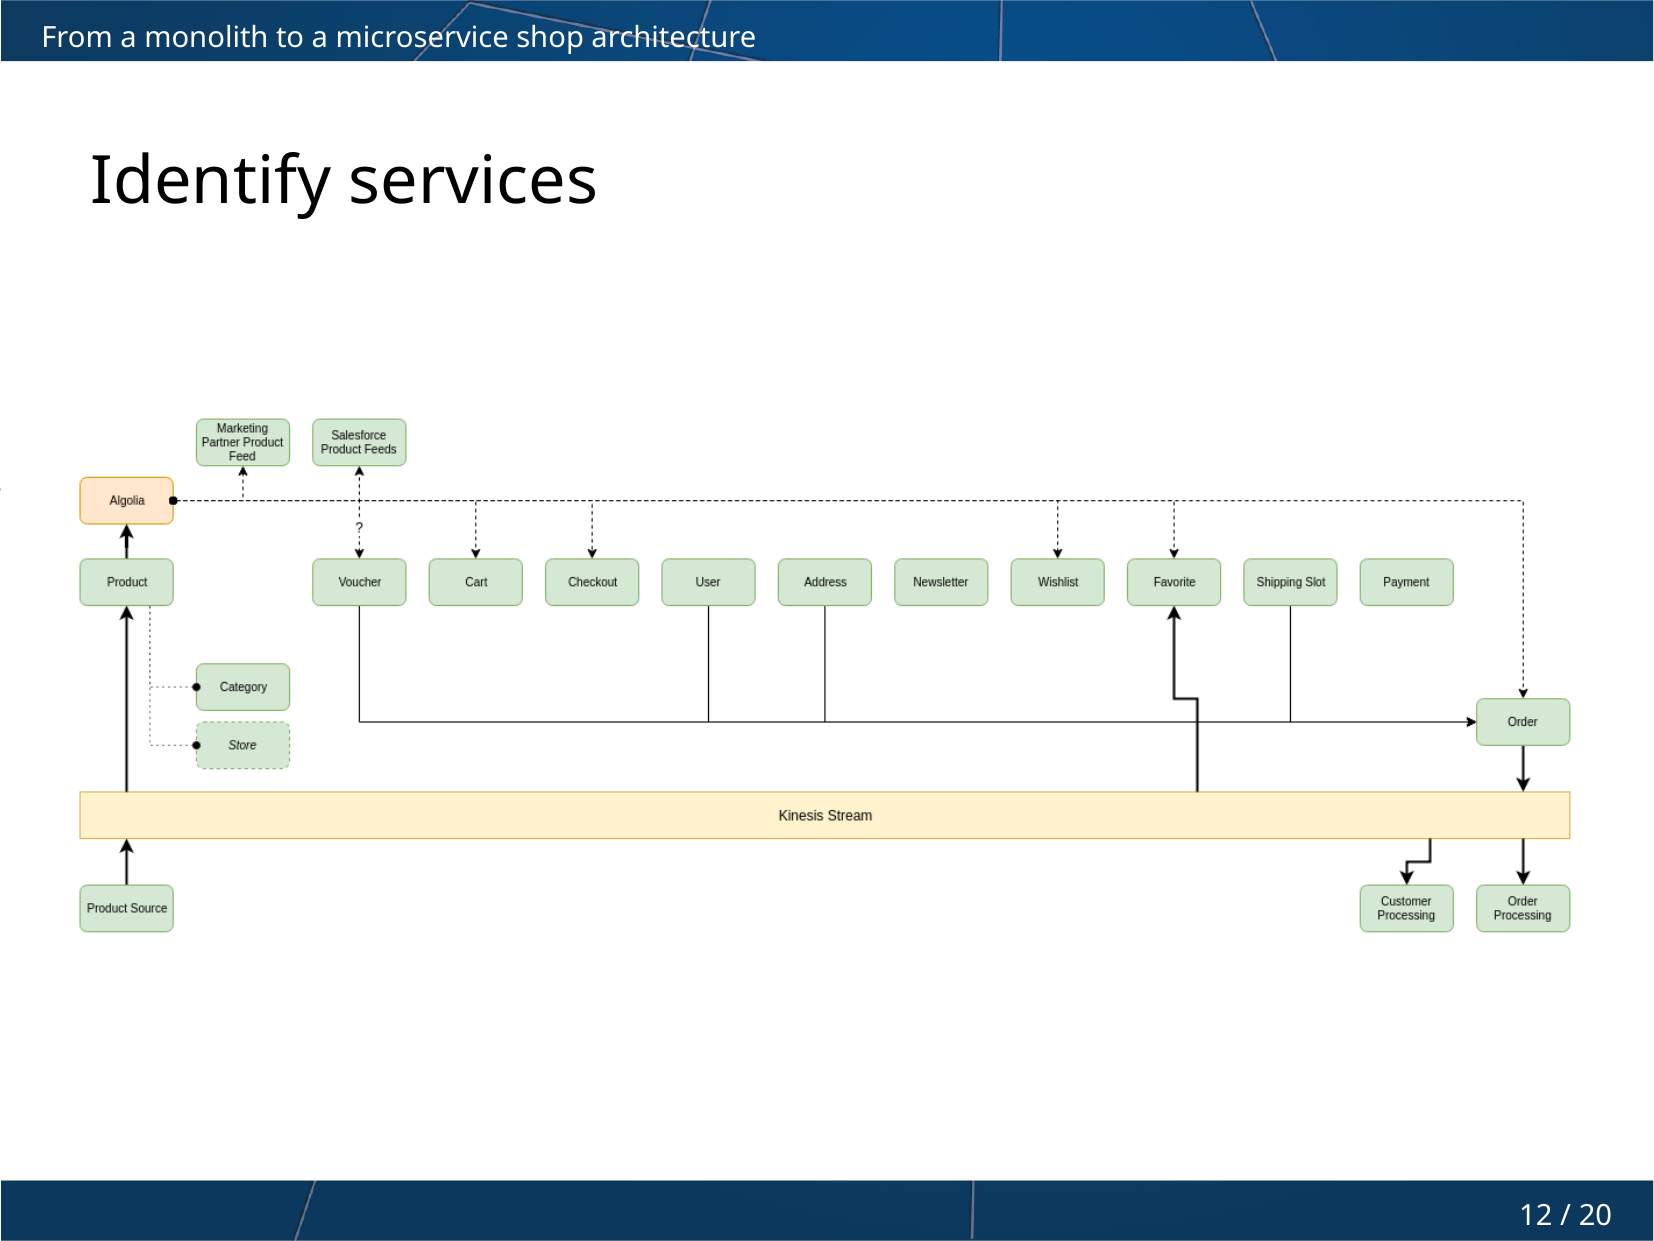

From a monolith to a microservice shop architecture
# Identify services
12